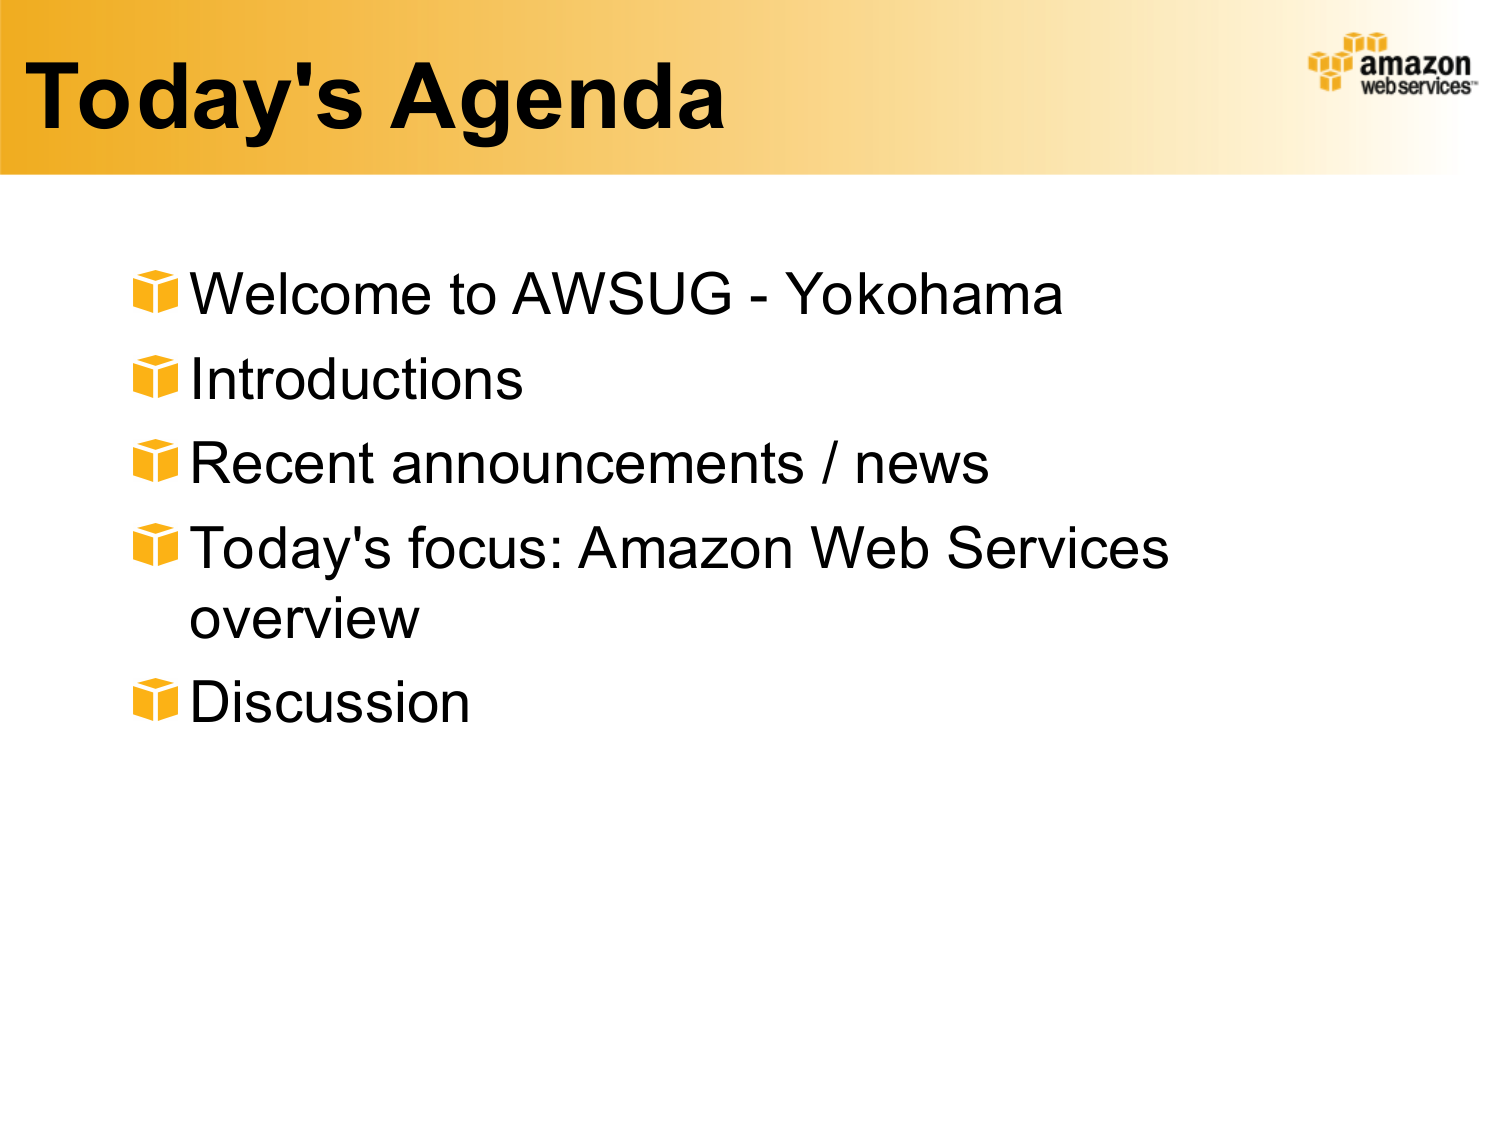

# Today's Agenda
Welcome to AWSUG - Yokohama
Introductions
Recent announcements / news
Today's focus: Amazon Web Services overview
Discussion